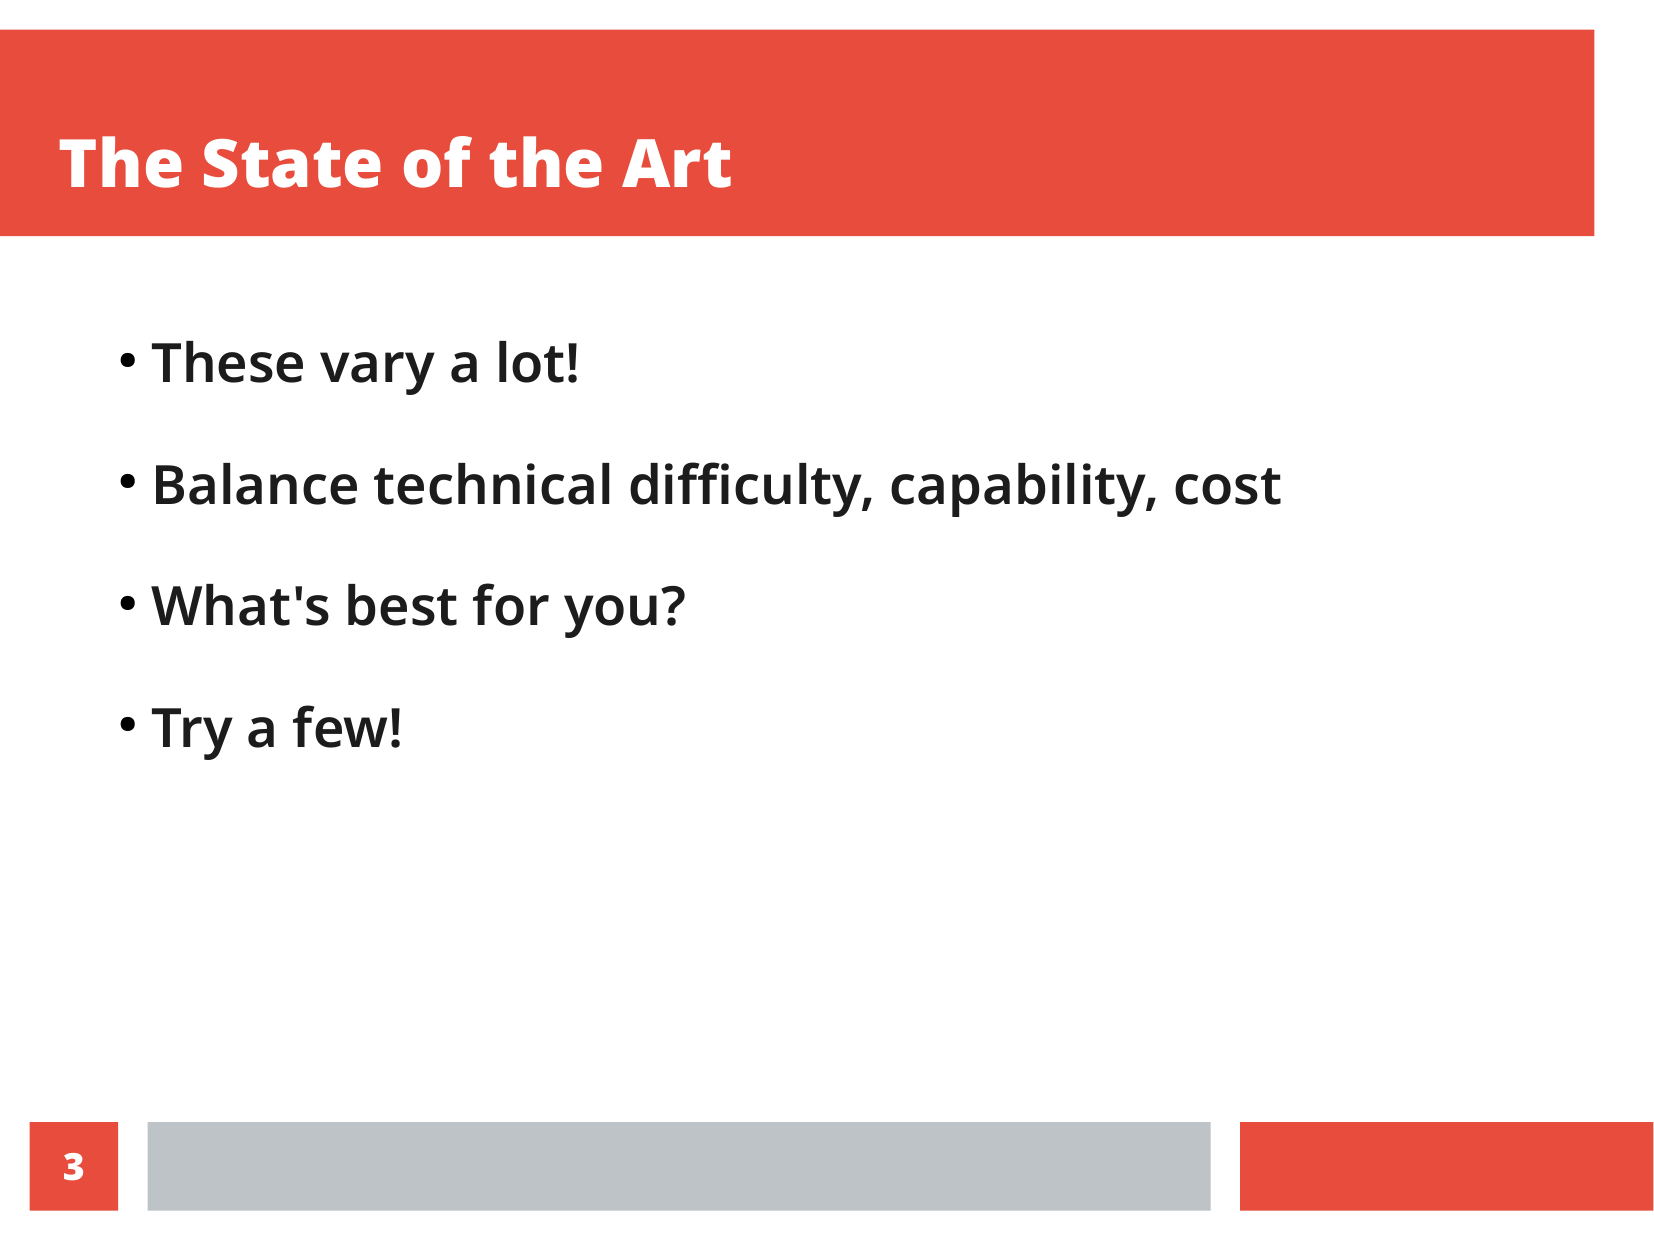

# The State of the Art
 These vary a lot!
 Balance technical difficulty, capability, cost
 What's best for you?
 Try a few!
3